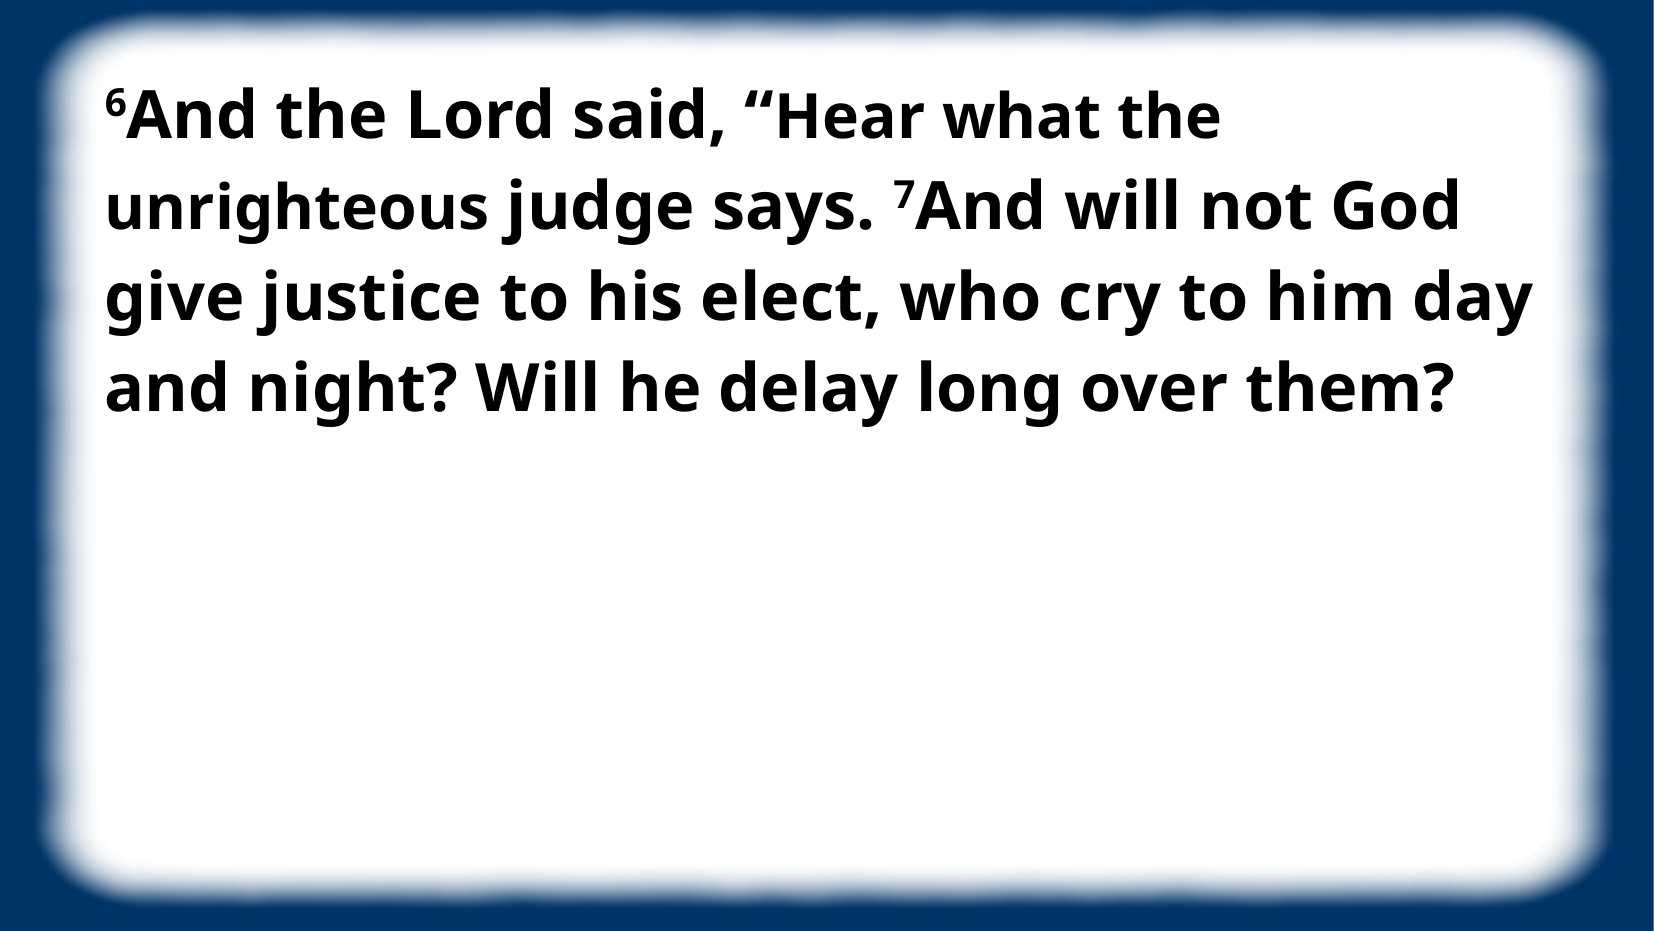

6And the Lord said, “Hear what the unrighteous judge says. 7And will not God give justice to his elect, who cry to him day and night? Will he delay long over them?